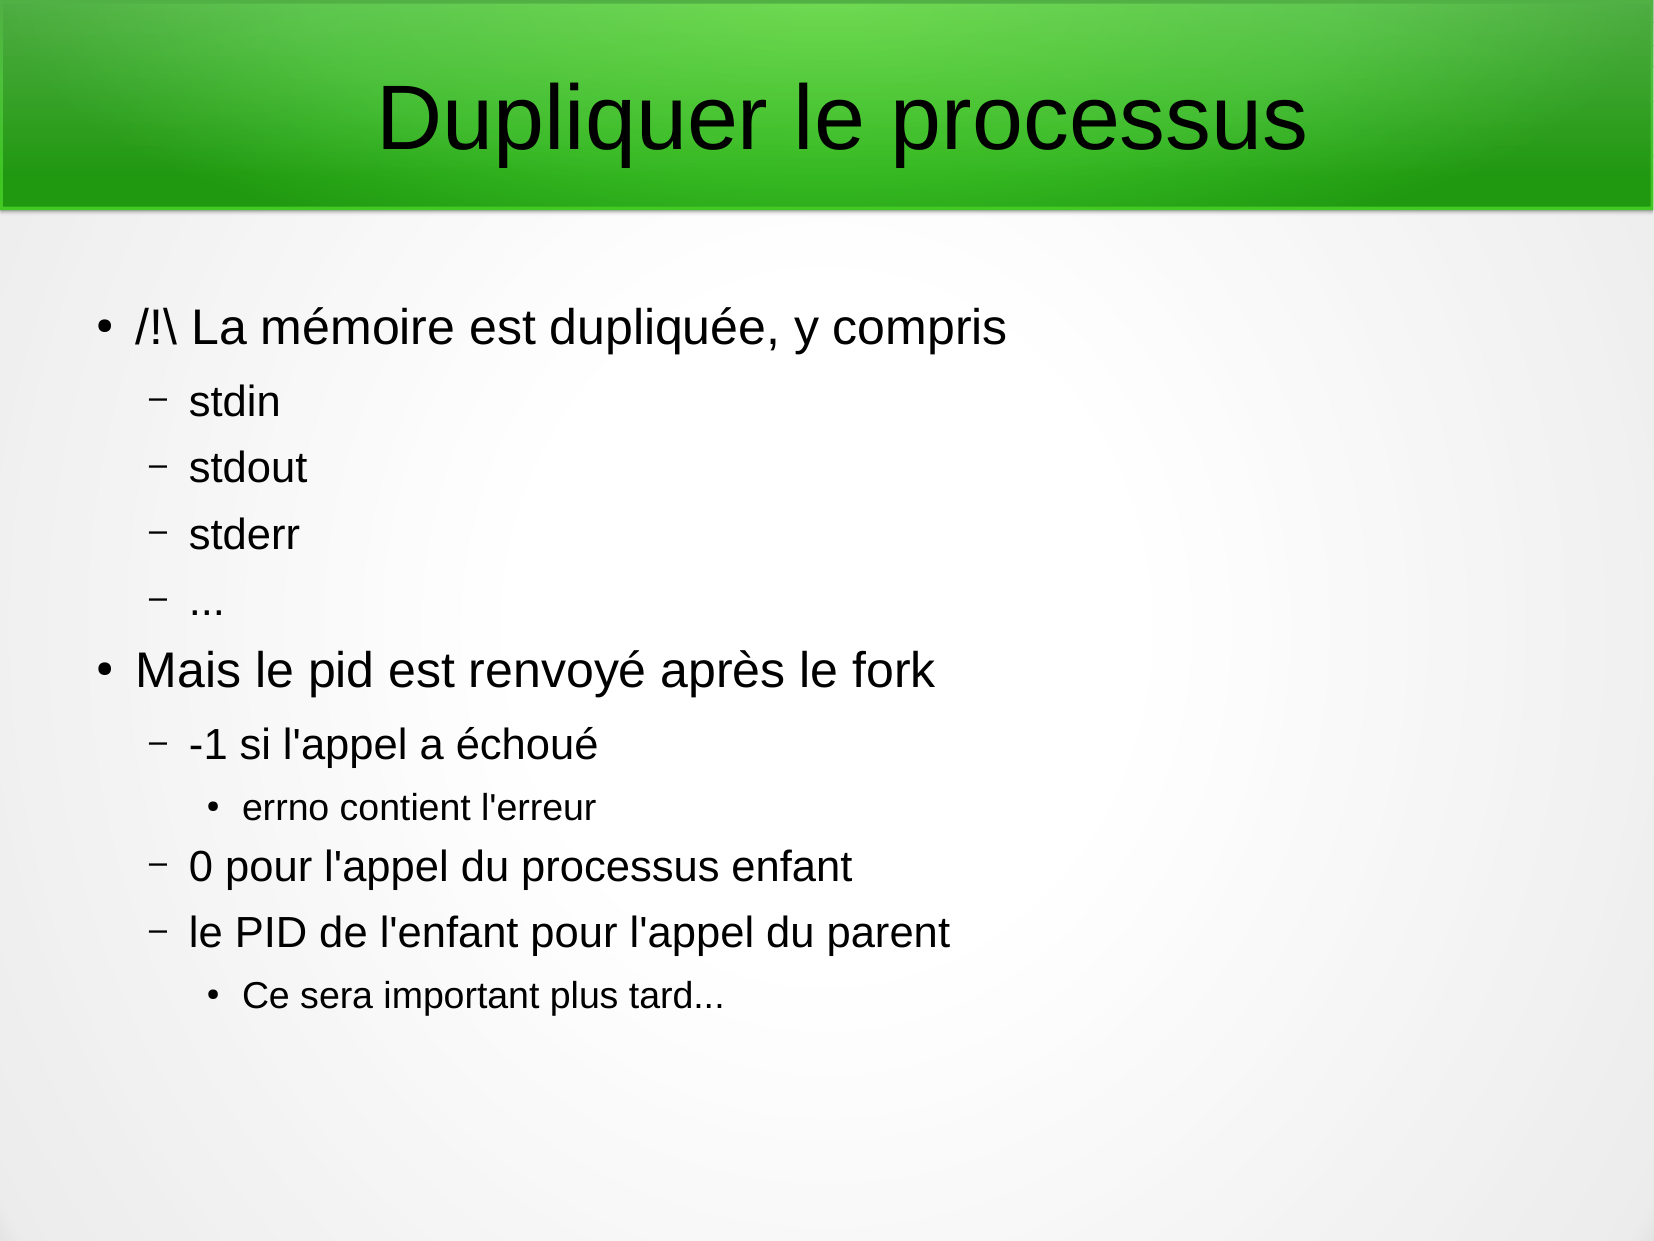

# Dupliquer le processus
/!\ La mémoire est dupliquée, y compris
stdin
stdout
stderr
...
Mais le pid est renvoyé après le fork
-1 si l'appel a échoué
errno contient l'erreur
0 pour l'appel du processus enfant
le PID de l'enfant pour l'appel du parent
Ce sera important plus tard...